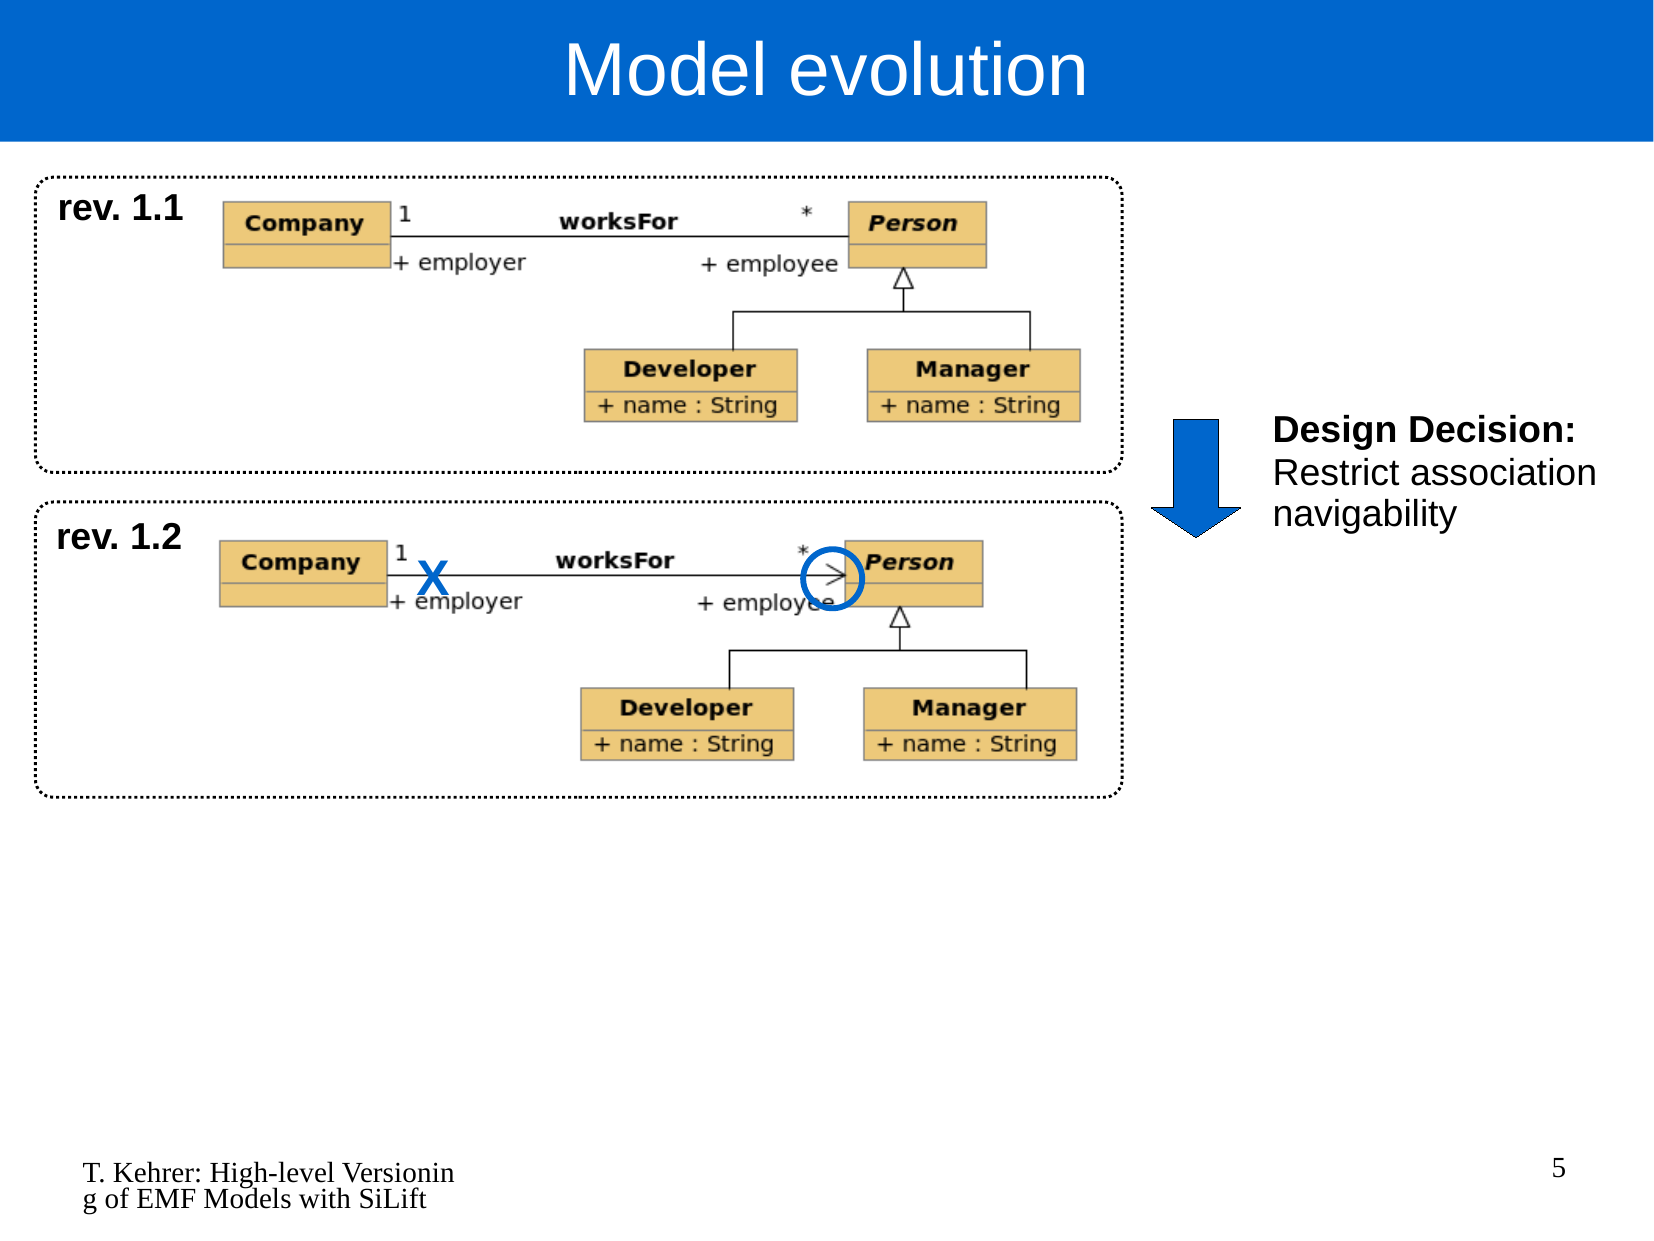

# Model evolution
rev. 1.1
Design Decision:
Restrict association
navigability
rev. 1.2
X
5
T. Kehrer: High-level Versioning of EMF Models with SiLift